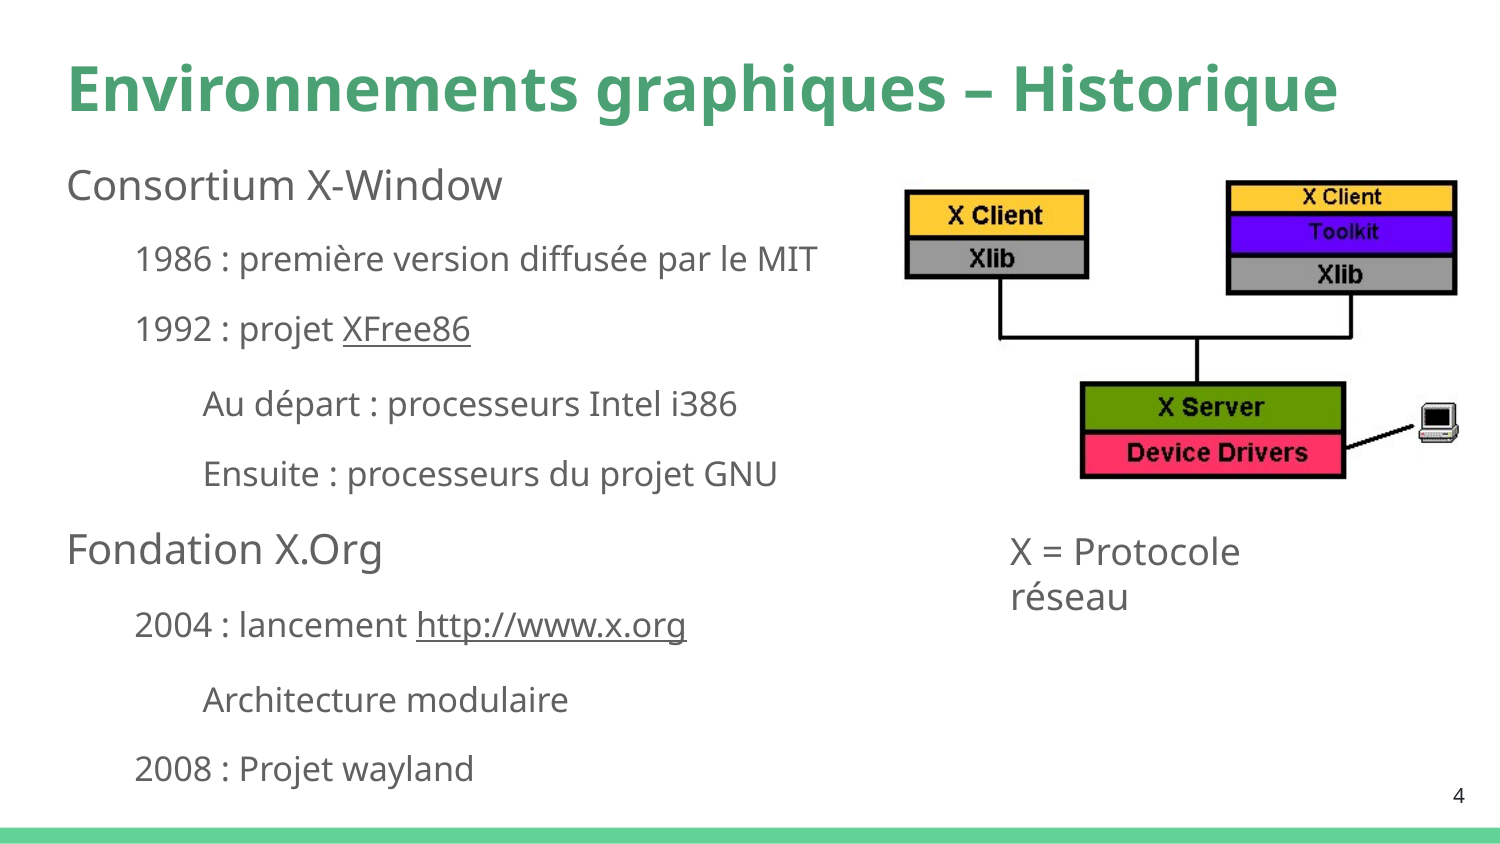

# Environnements graphiques – Historique
Consortium X-Window
1986 : première version diffusée par le MIT
1992 : projet XFree86
Au départ : processeurs Intel i386
Ensuite : processeurs du projet GNU
Fondation X.Org
2004 : lancement http://www.x.org
Architecture modulaire
	2008 : Projet wayland
X = Protocole réseau